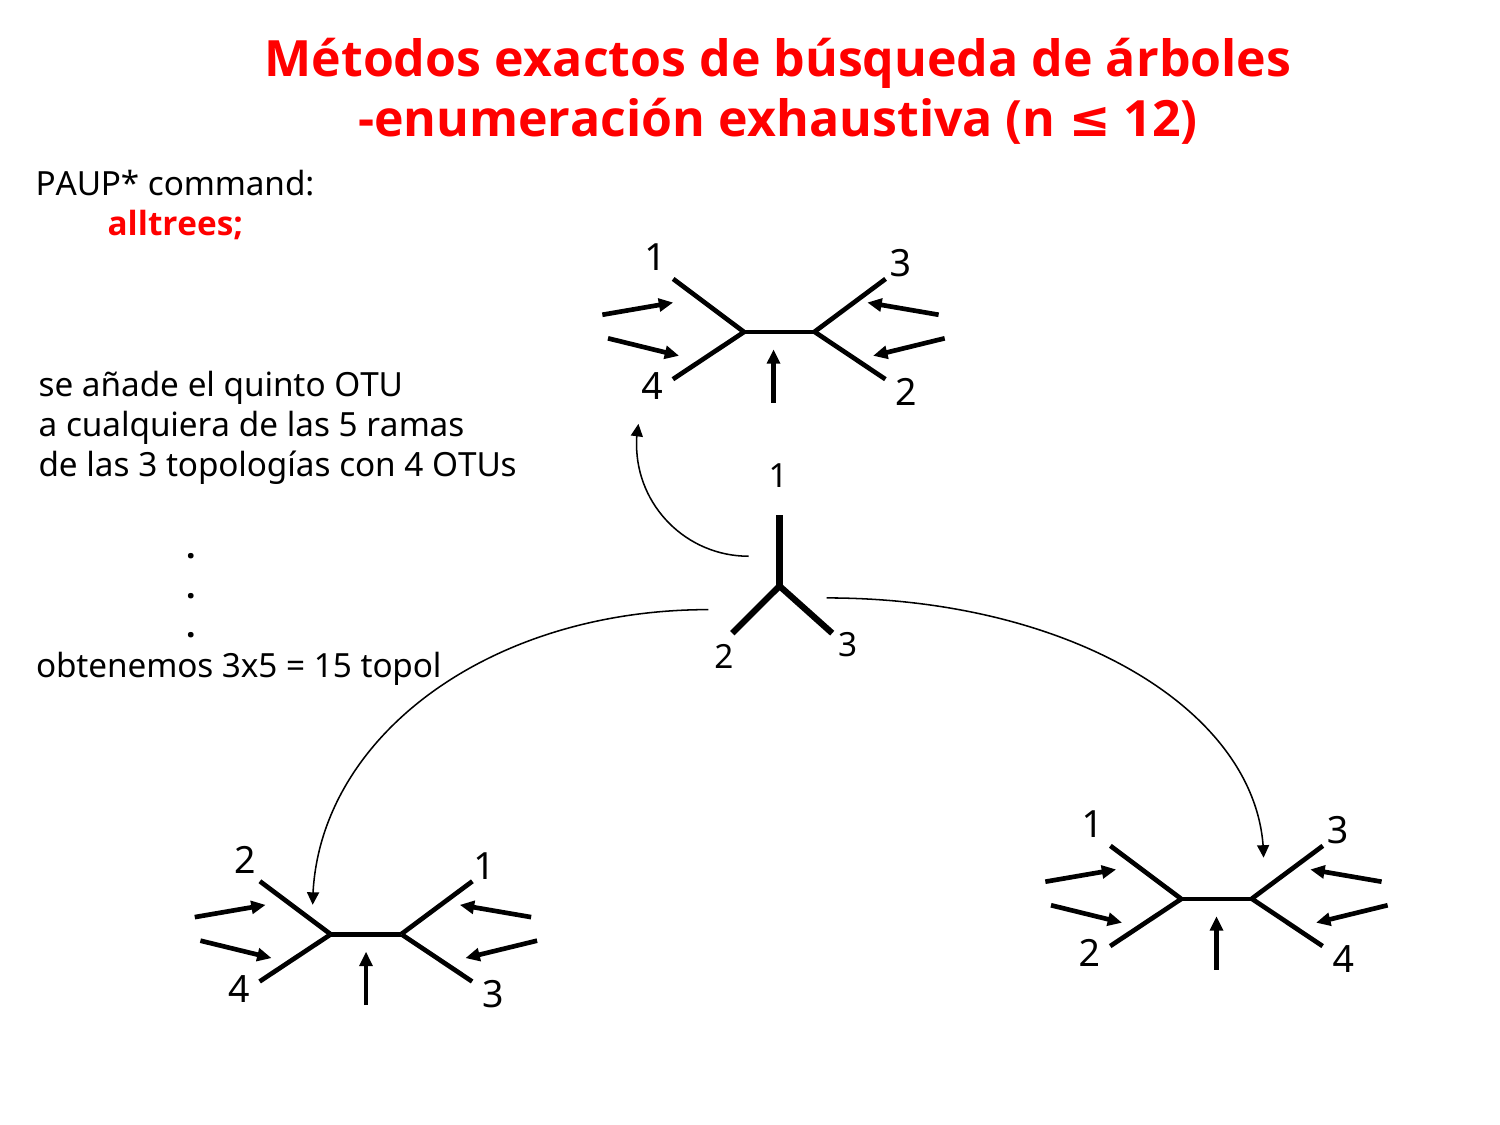

Métodos exactos de búsqueda de árboles
-enumeración exhaustiva (n ≤ 12)
PAUP* command:
alltrees;
1
3
4
2
se añade el quinto OTU
a cualquiera de las 5 ramas
de las 3 topologías con 4 OTUs
1
3
2
	.
	.
	.
obtenemos 3x5 = 15 topol
1
3
2
4
2
1
4
3